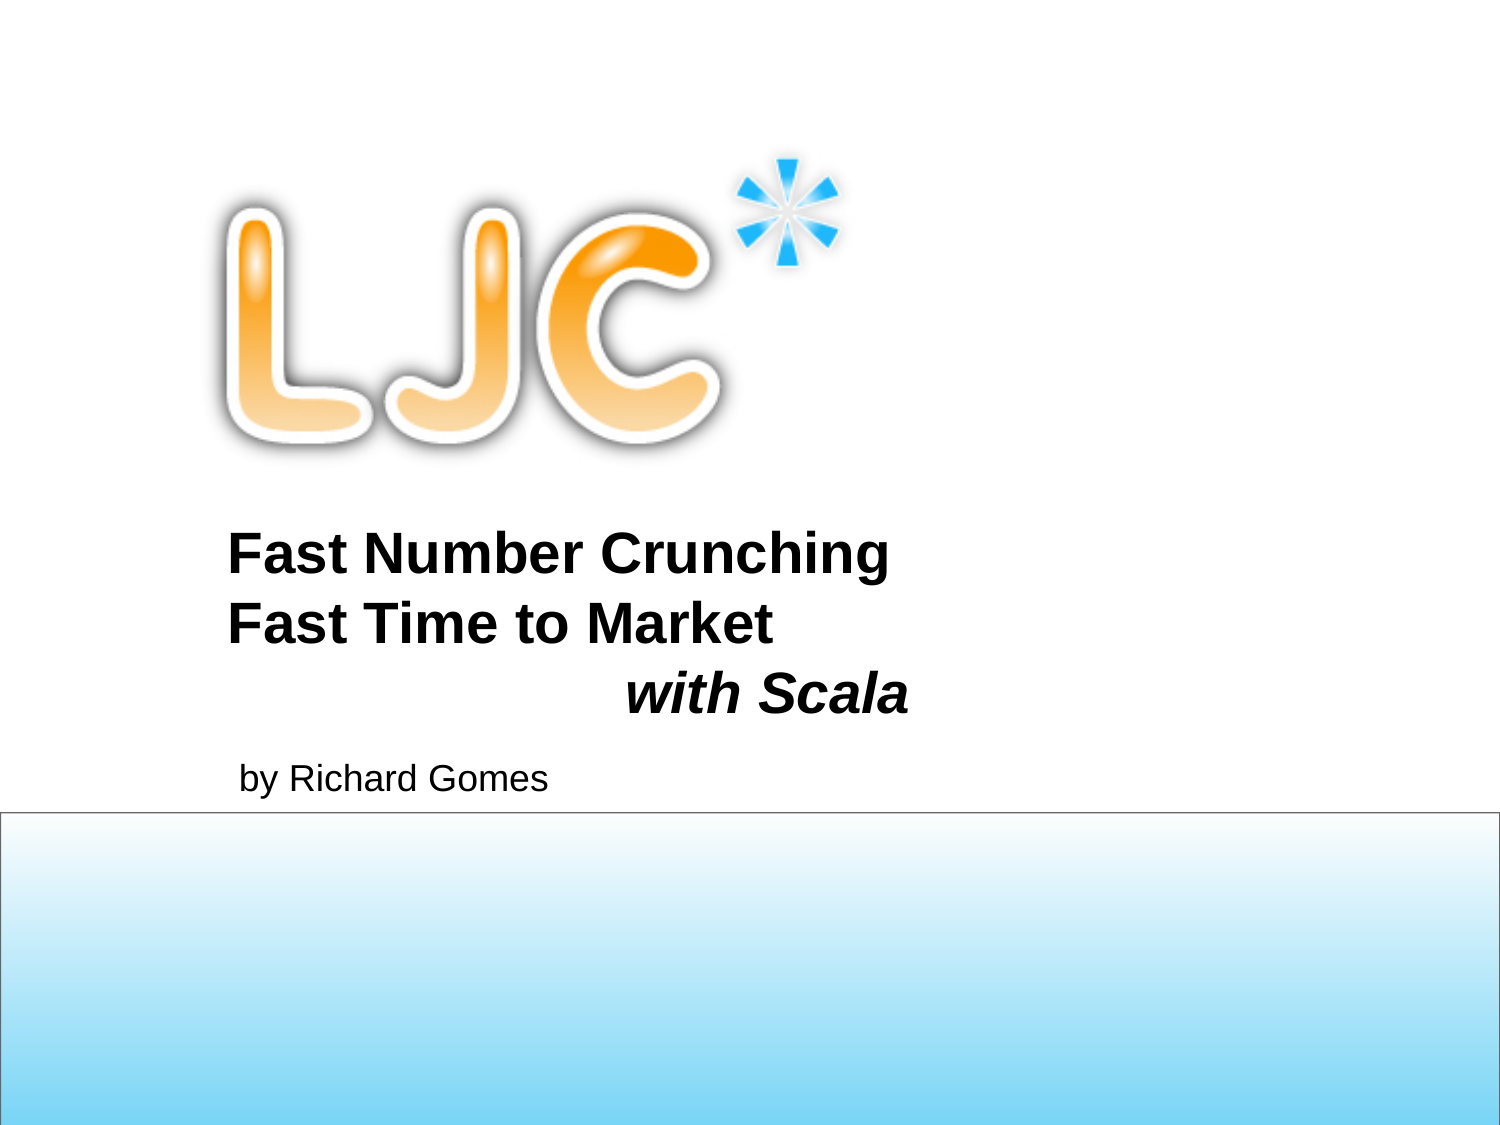

# Fast Number Crunching Fast Time to Market with Scala
by Richard Gomes